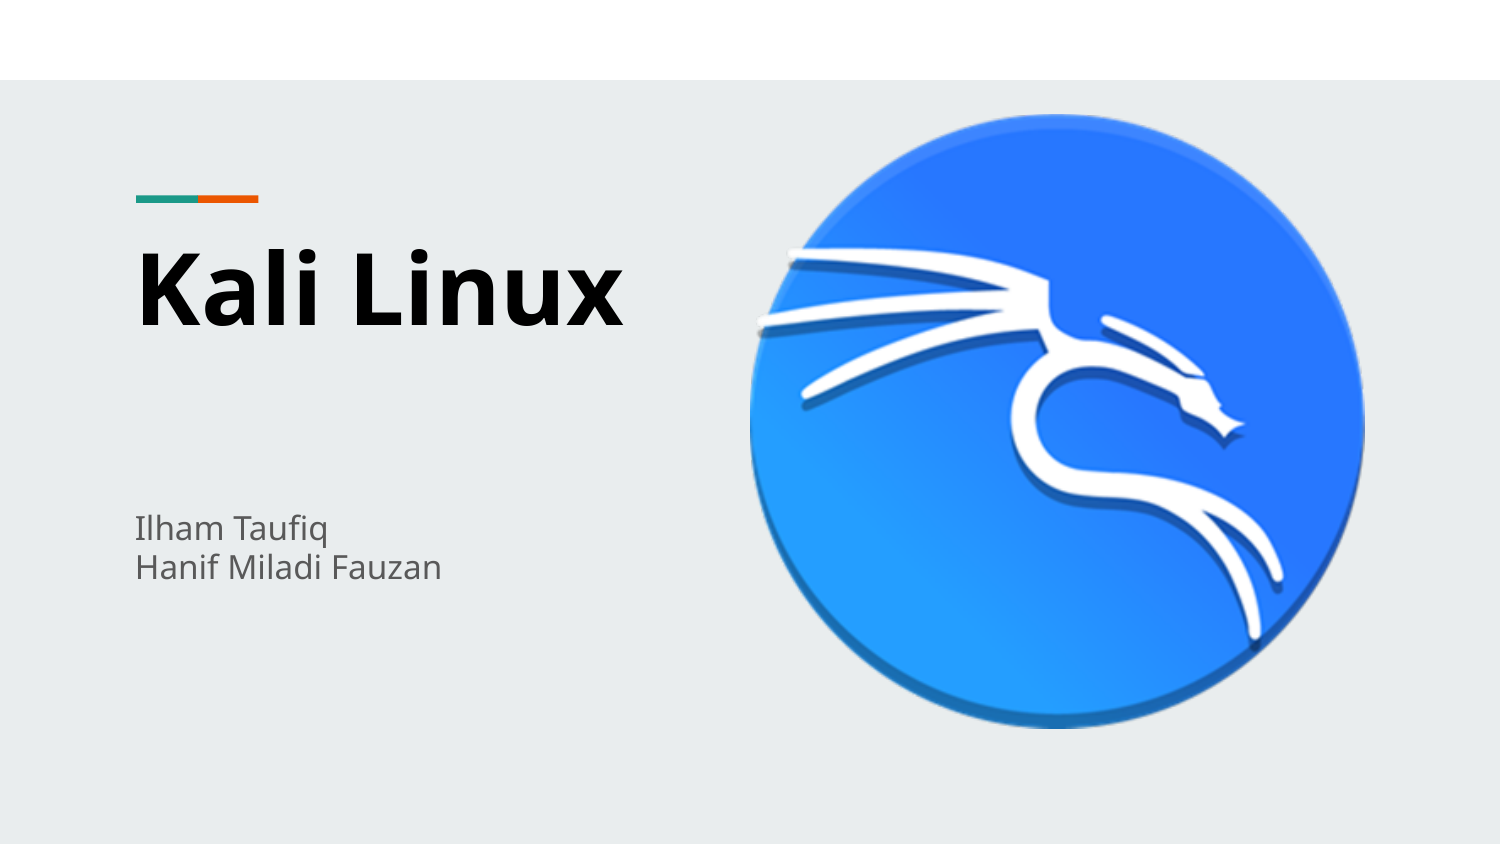

# Kali Linux
Ilham Taufiq
Hanif Miladi Fauzan